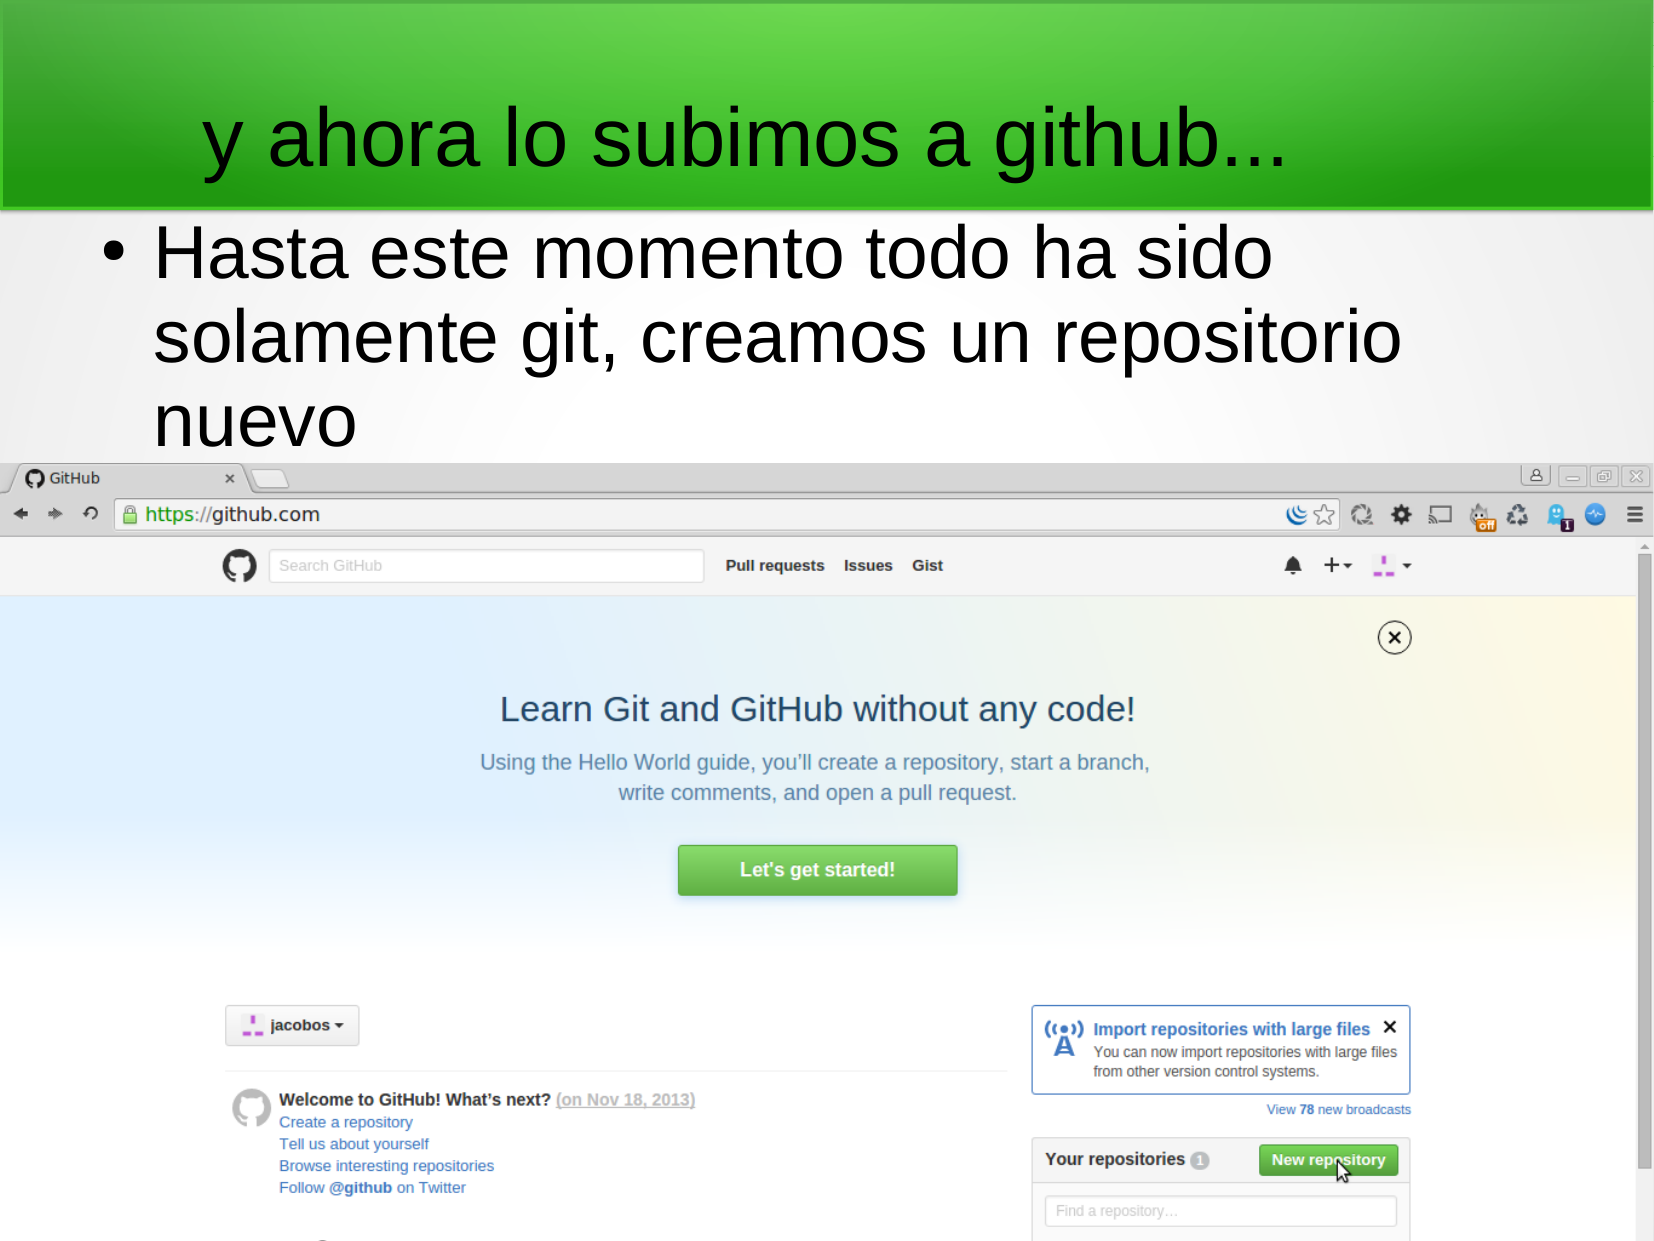

# y ahora lo subimos a github...
Hasta este momento todo ha sido solamente git, creamos un repositorio nuevo